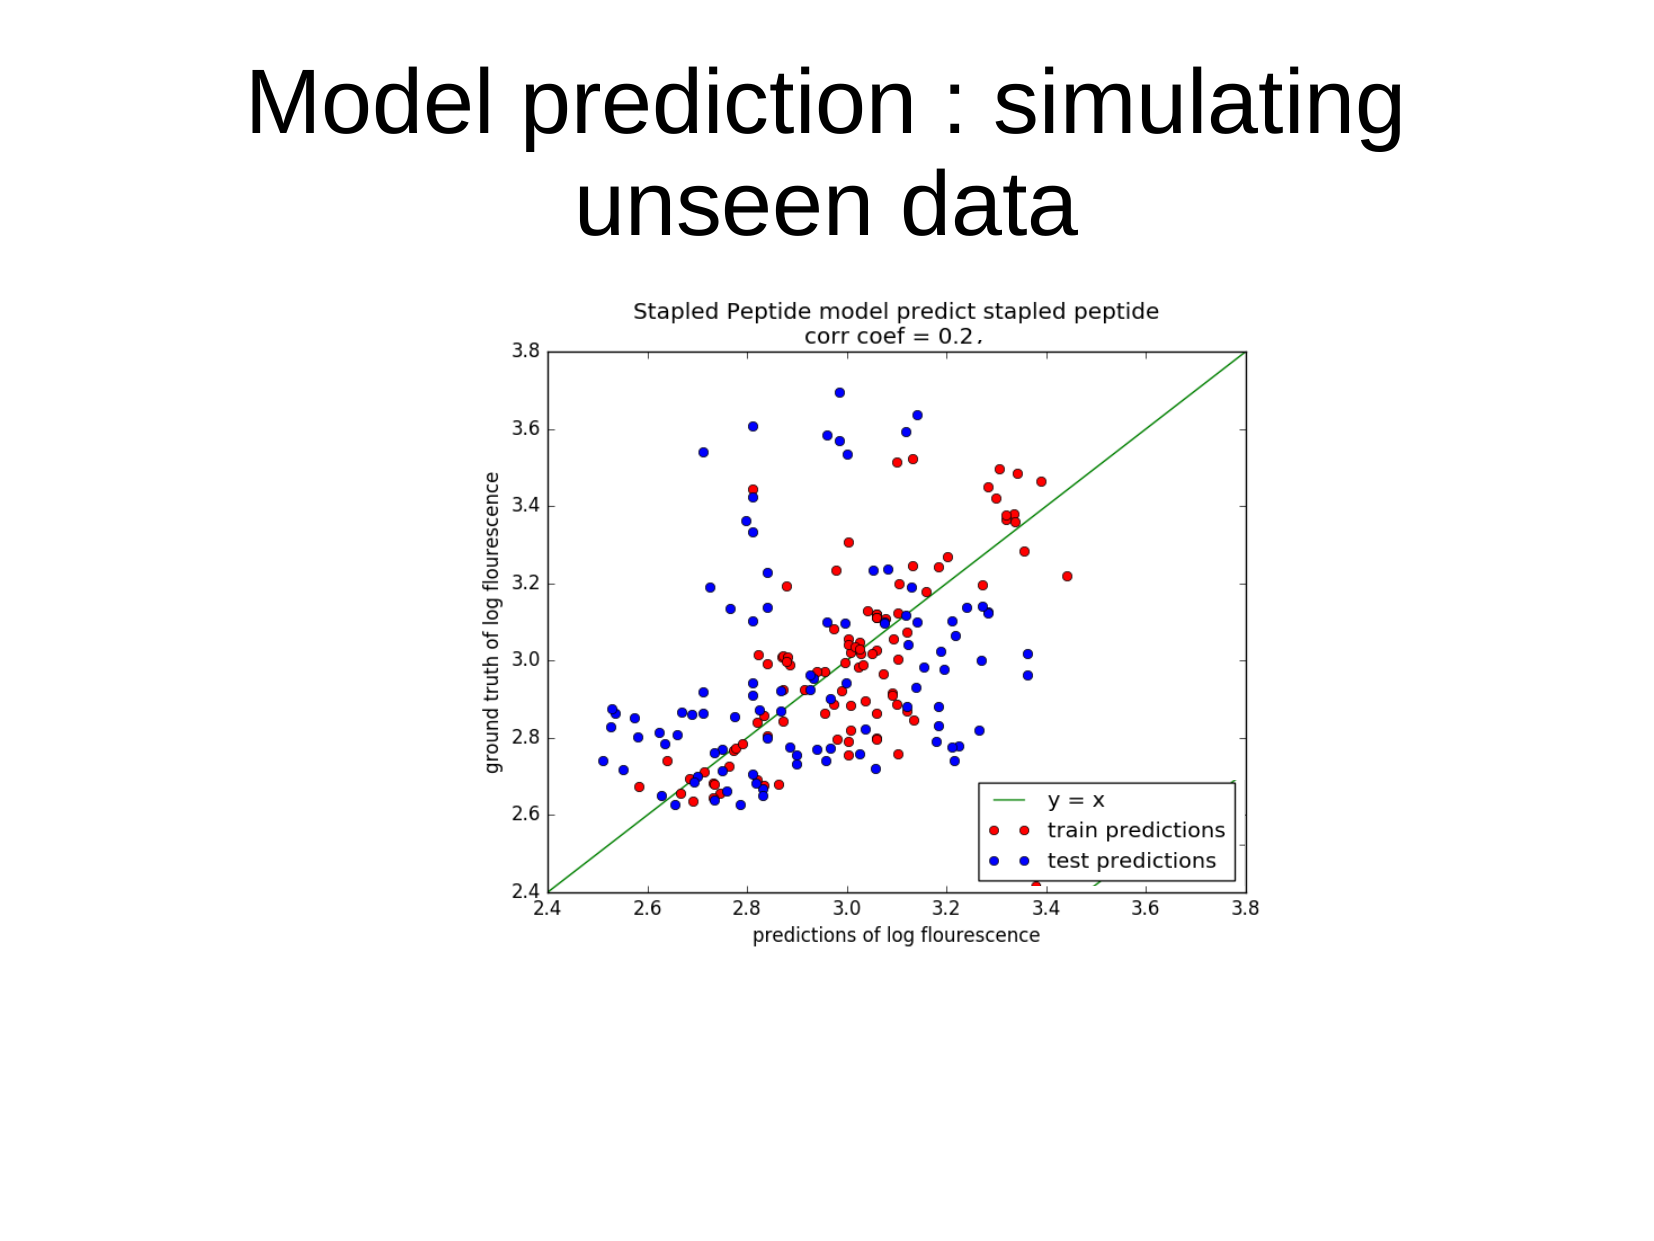

# Model prediction : simulating unseen data